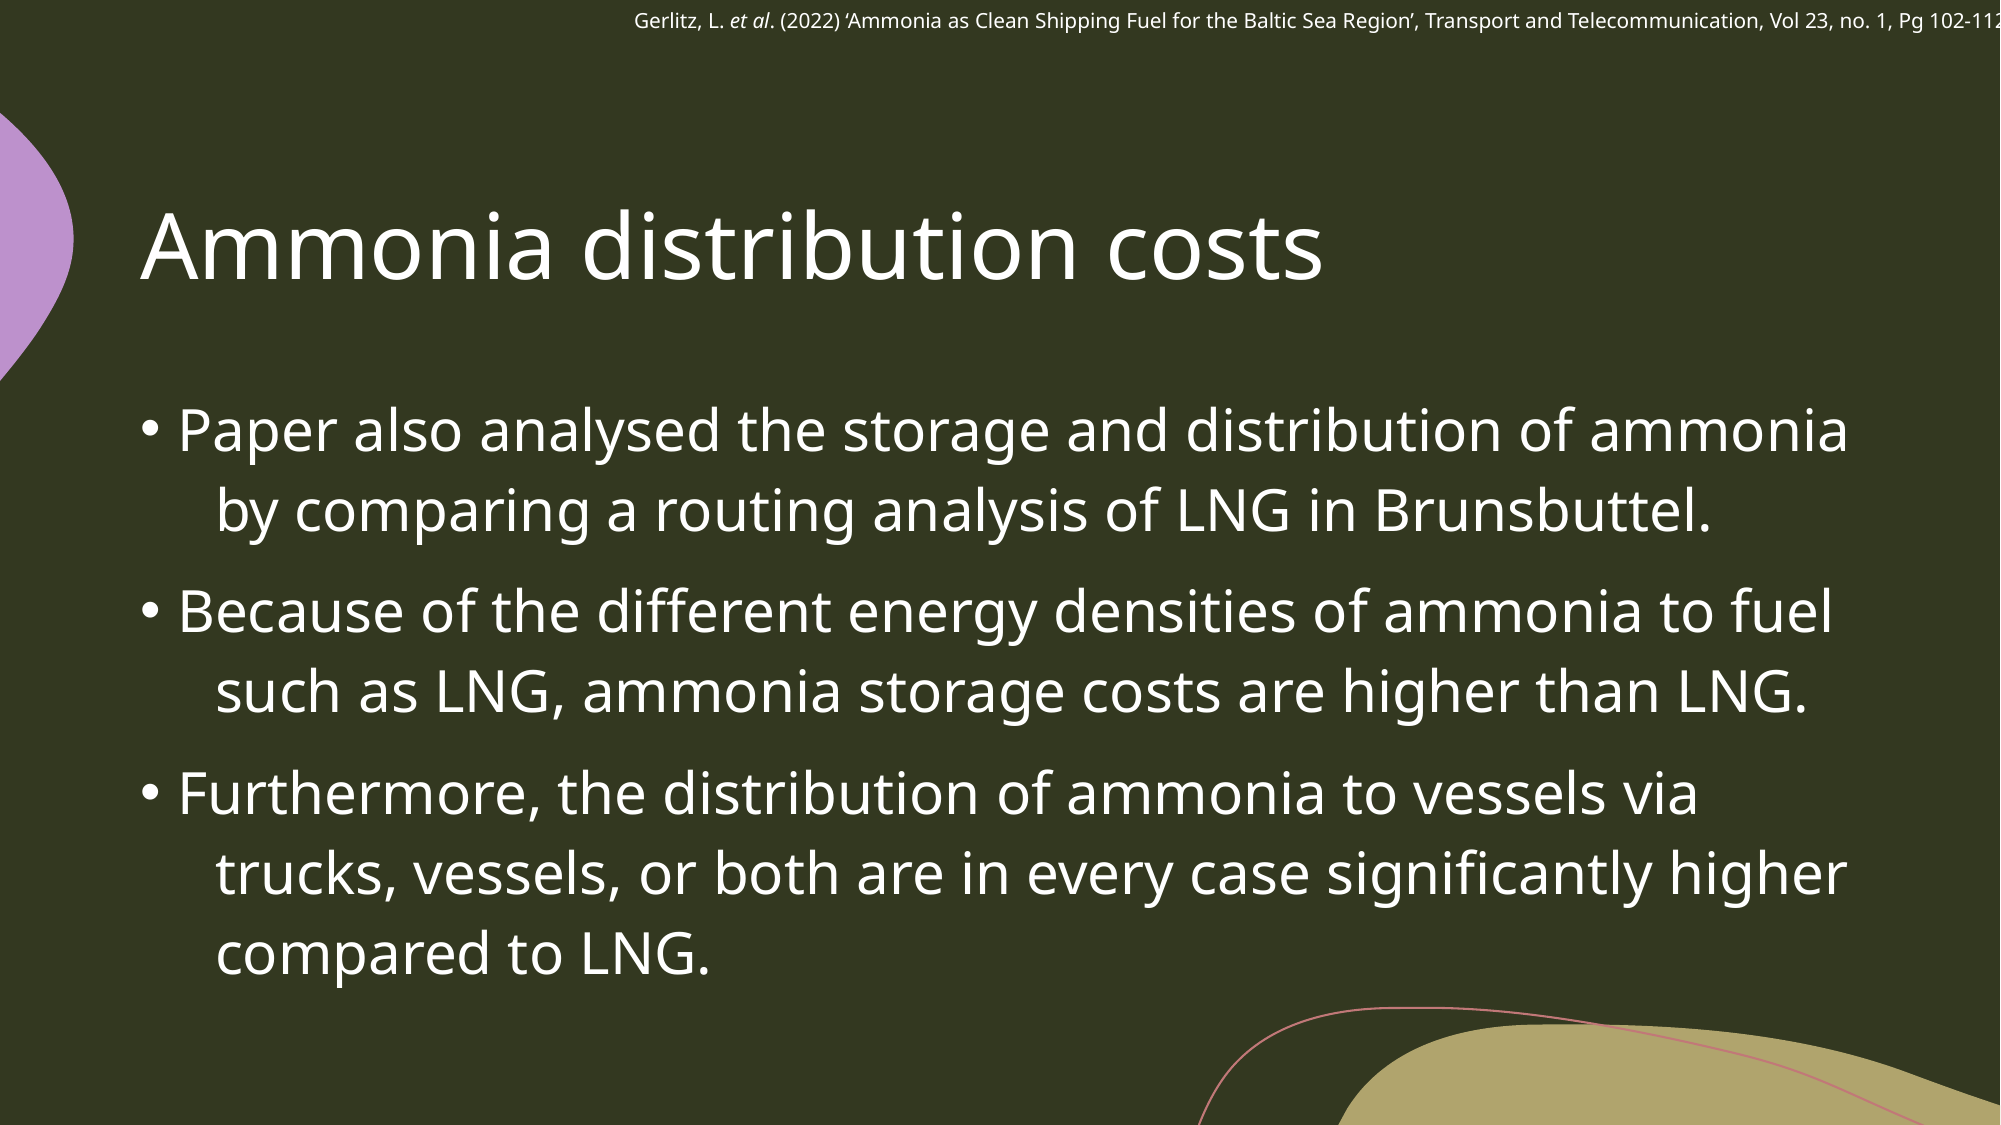

Gerlitz, L. et al. (2022) ‘Ammonia as Clean Shipping Fuel for the Baltic Sea Region’, Transport and Telecommunication, Vol 23, no. 1, Pg 102-112
# Ammonia distribution costs
Paper also analysed the storage and distribution of ammonia by comparing a routing analysis of LNG in Brunsbuttel.
Because of the different energy densities of ammonia to fuel such as LNG, ammonia storage costs are higher than LNG.
Furthermore, the distribution of ammonia to vessels via trucks, vessels, or both are in every case significantly higher compared to LNG.